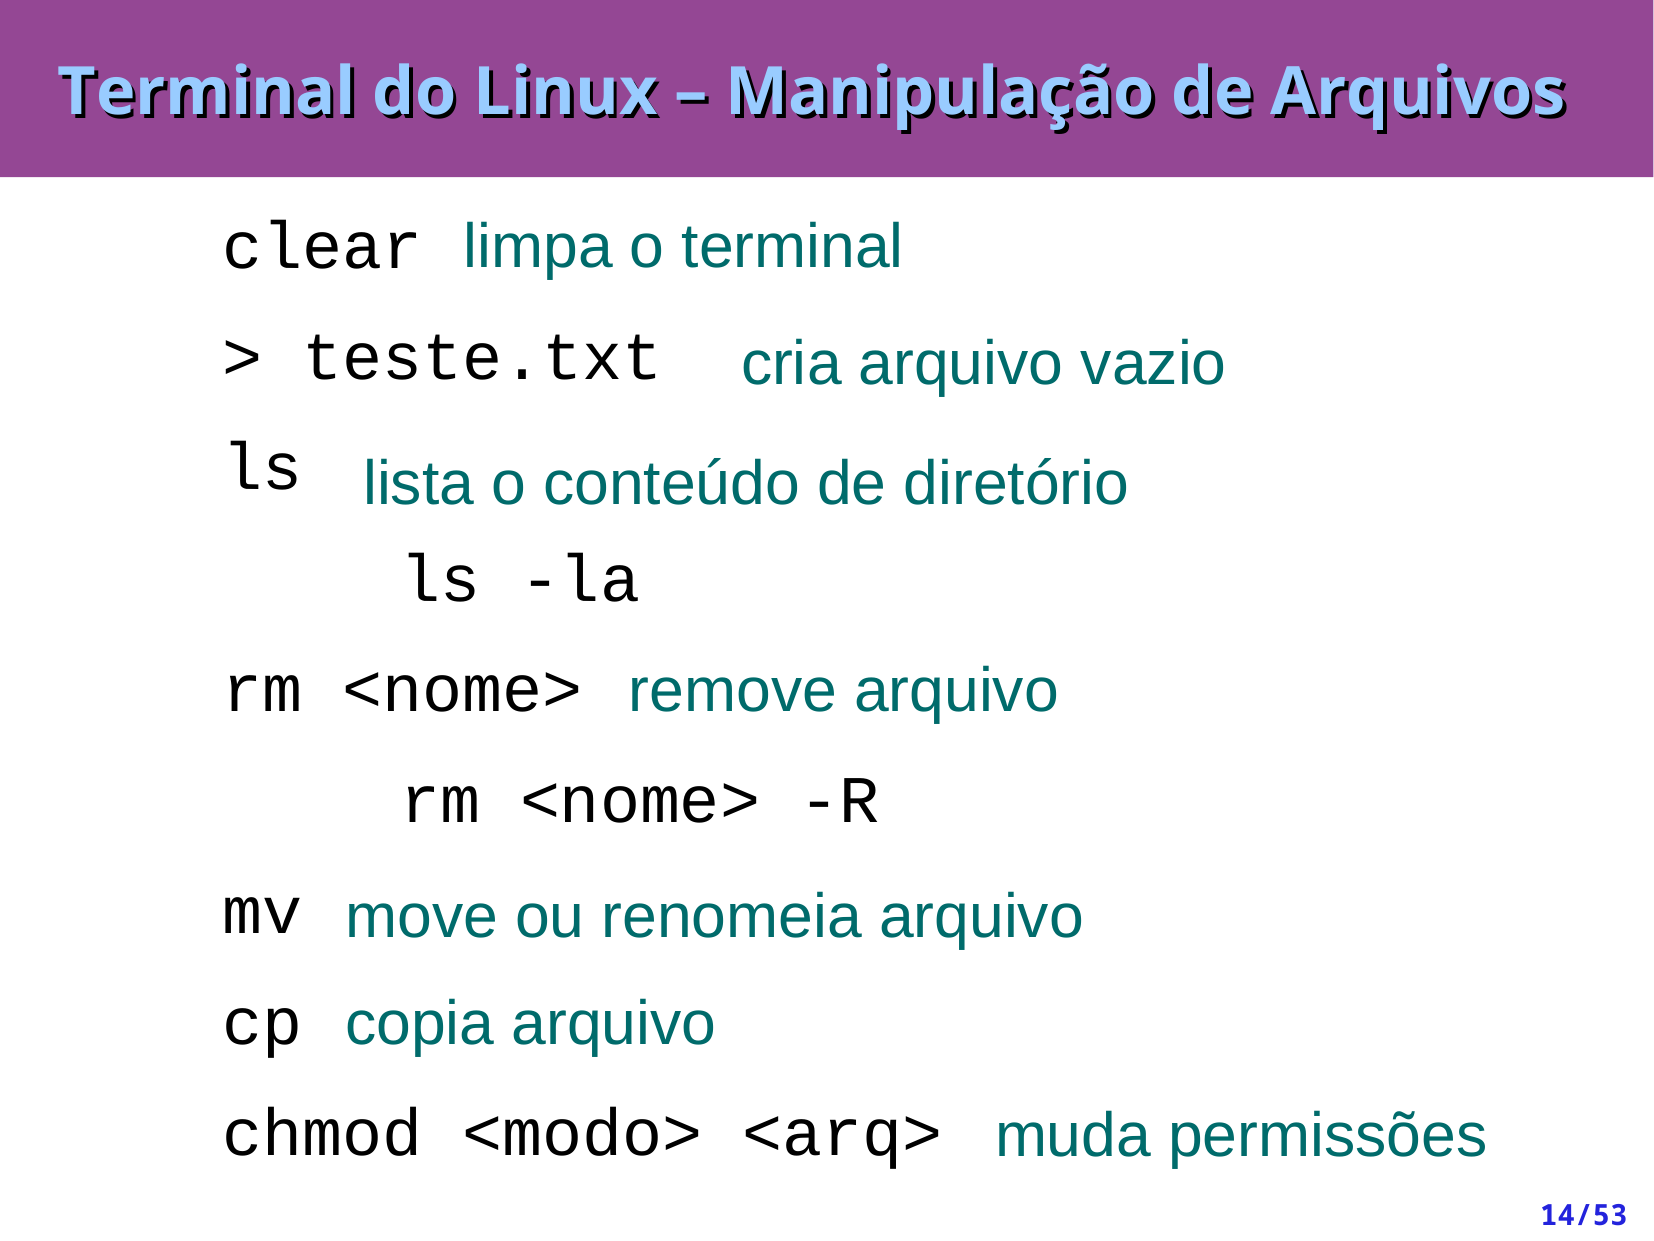

# Terminal do Linux – Manipulação de Arquivos
limpa o terminal
clear
> teste.txt
ls
ls -la
rm <nome>
rm <nome> -R
mv
cp
chmod <modo> <arq>
cria arquivo vazio
lista o conteúdo de diretório
remove arquivo
move ou renomeia arquivo
copia arquivo
muda permissões
14